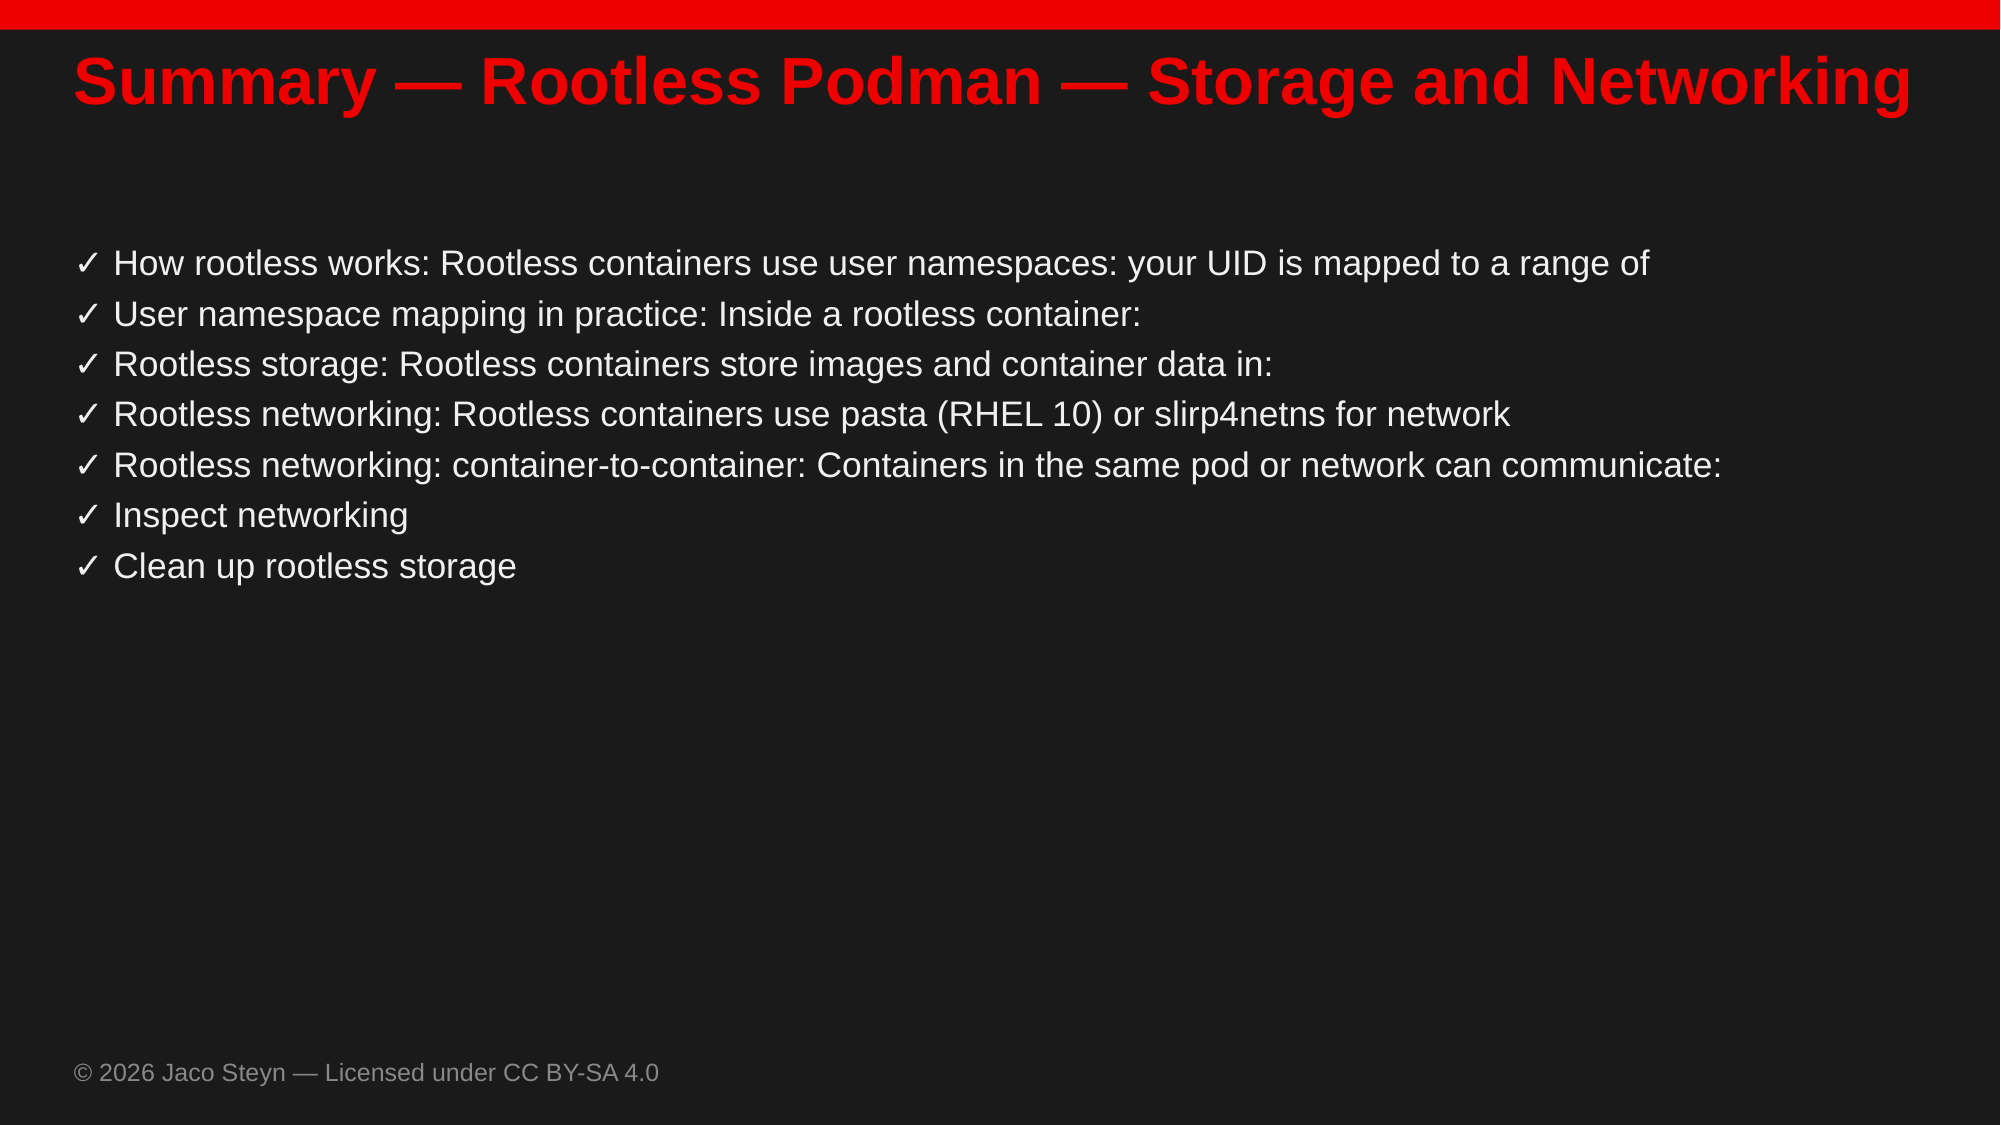

Summary — Rootless Podman — Storage and Networking
✓ How rootless works: Rootless containers use user namespaces: your UID is mapped to a range of
✓ User namespace mapping in practice: Inside a rootless container:
✓ Rootless storage: Rootless containers store images and container data in:
✓ Rootless networking: Rootless containers use pasta (RHEL 10) or slirp4netns for network
✓ Rootless networking: container-to-container: Containers in the same pod or network can communicate:
✓ Inspect networking
✓ Clean up rootless storage
© 2026 Jaco Steyn — Licensed under CC BY-SA 4.0